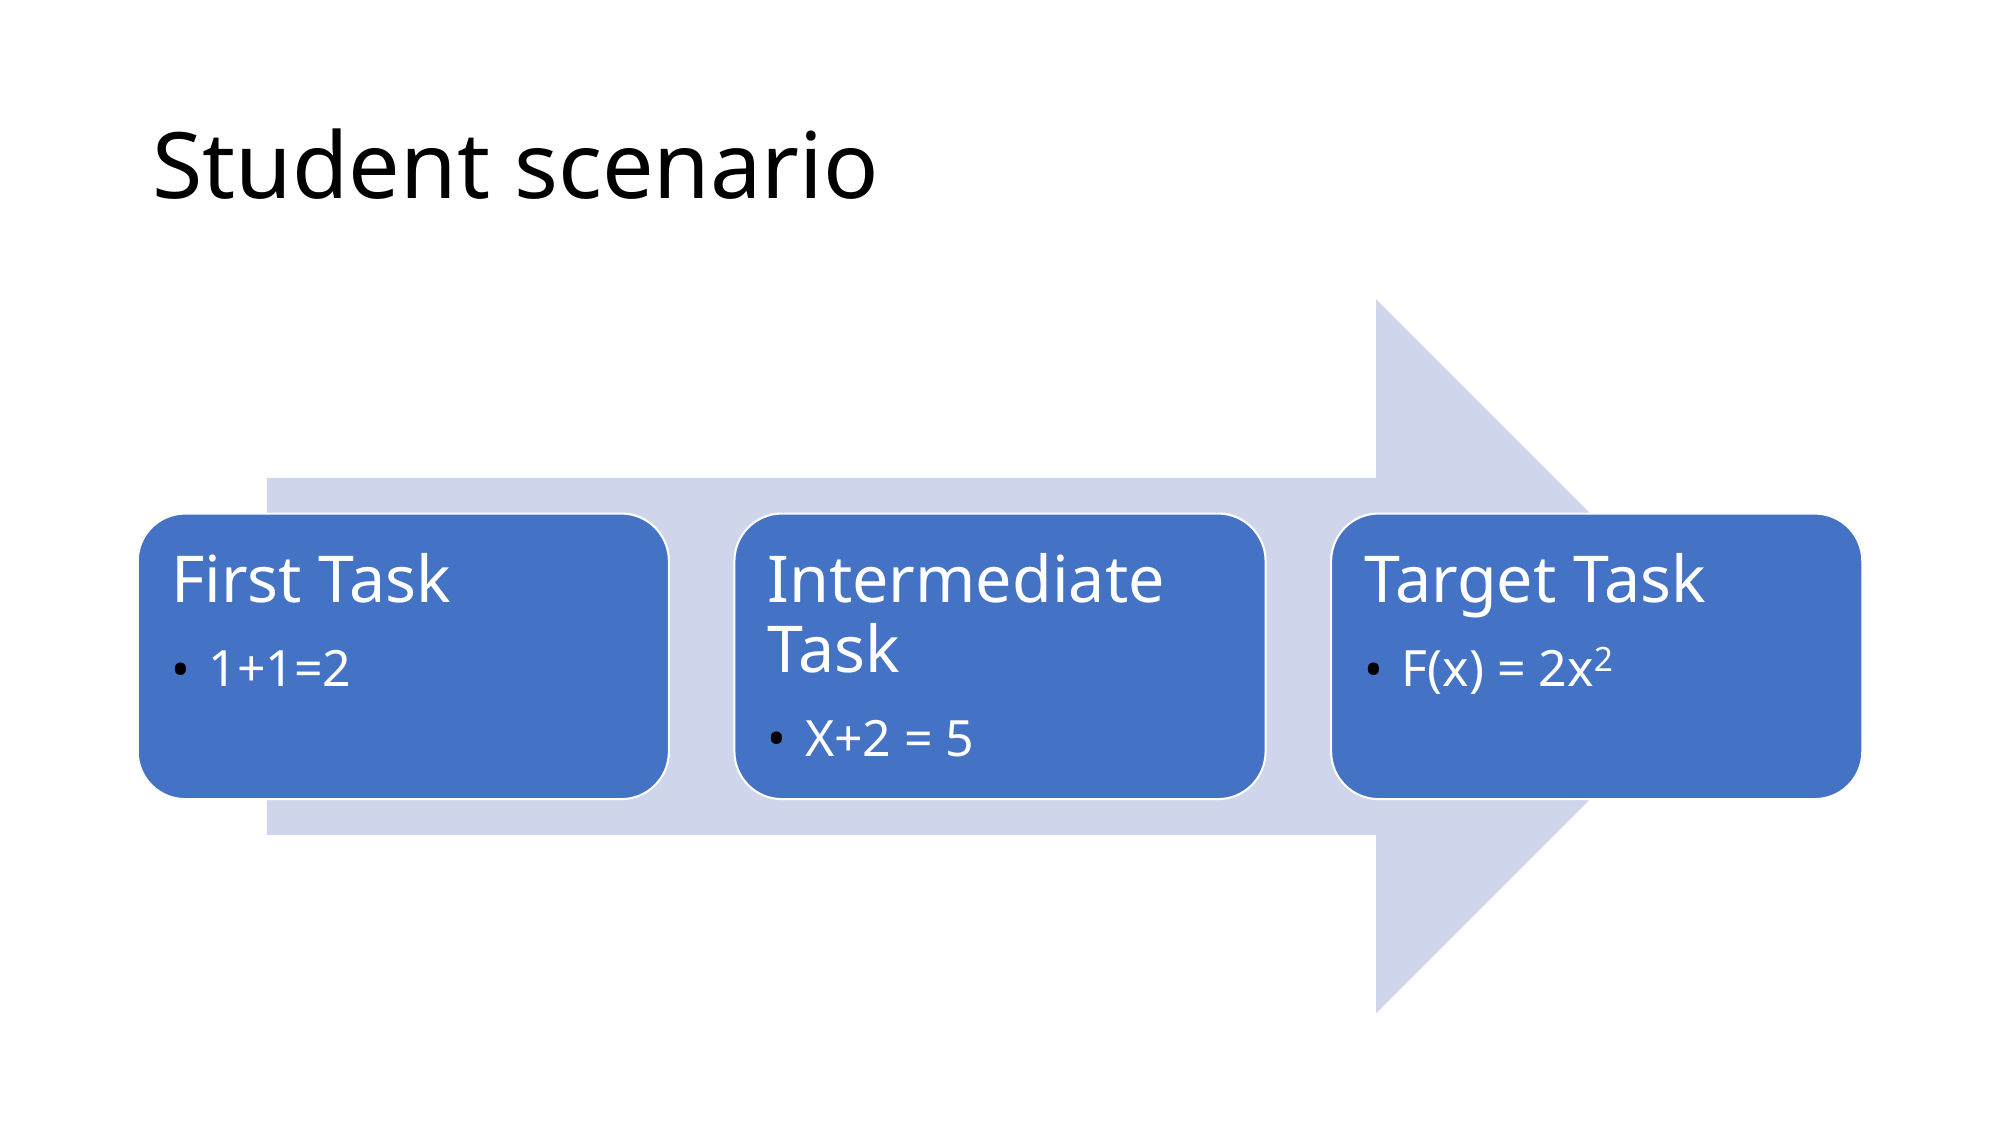

# Student scenario
First Task
1+1=2
Intermediate Task
X+2 = 5
Target Task
F(x) = 2x2